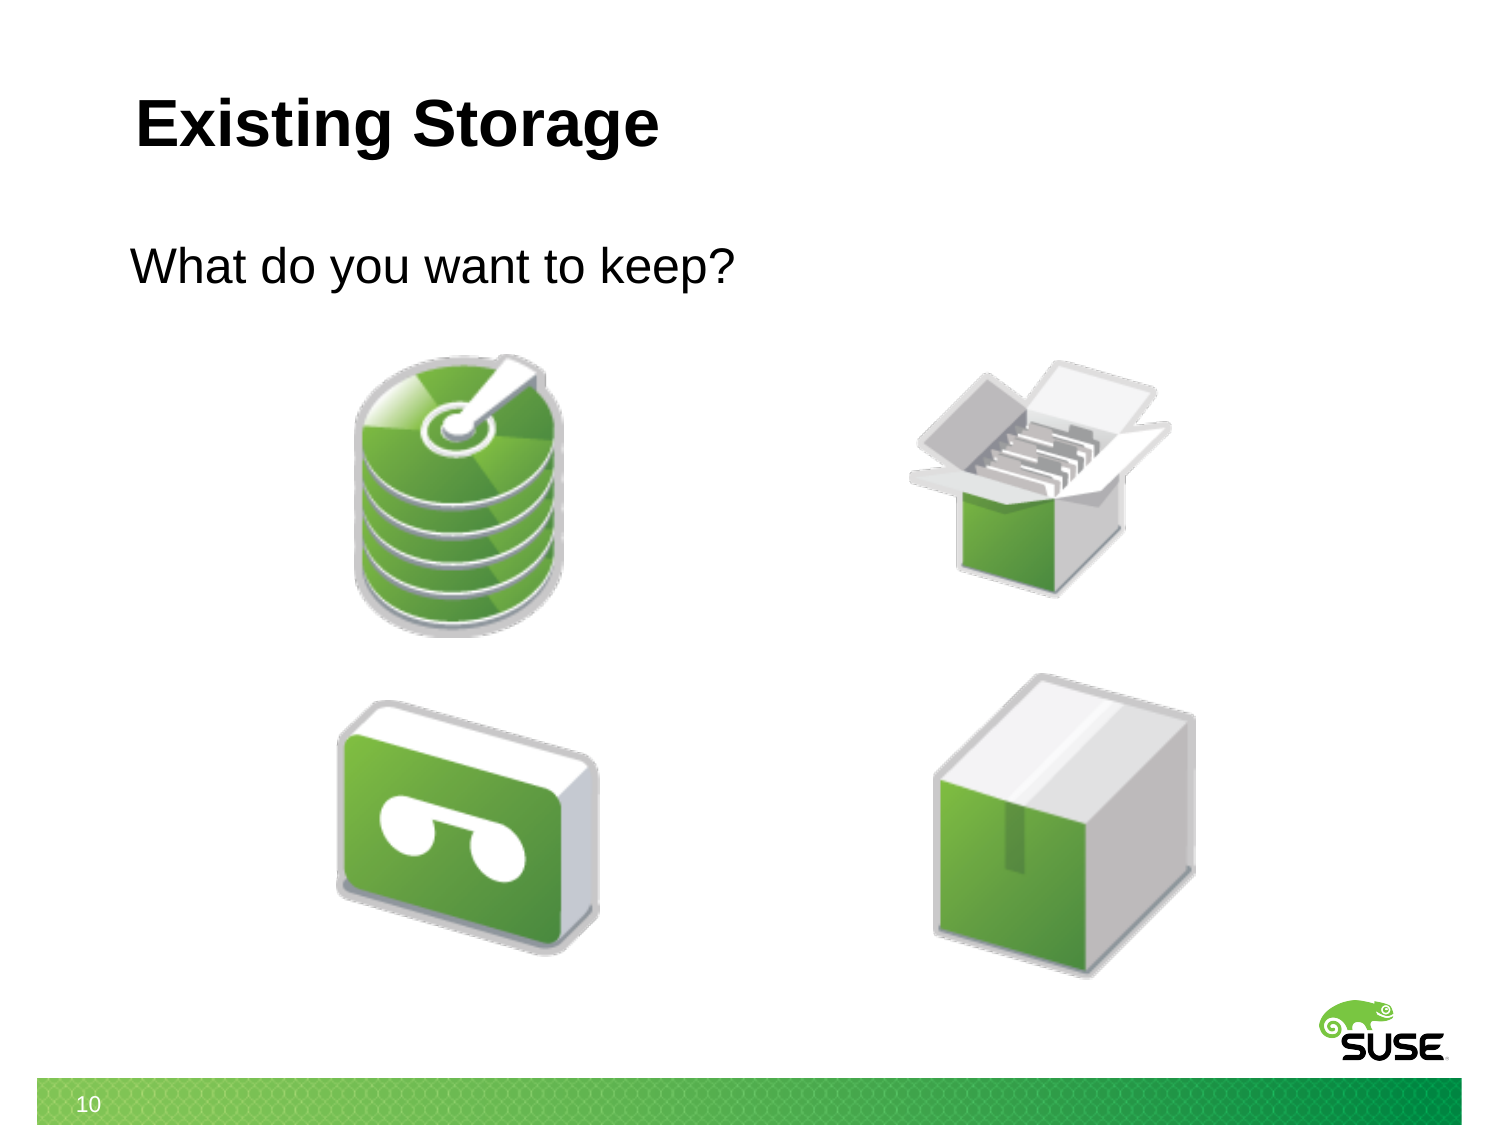

# Existing Storage
What do you want to keep?